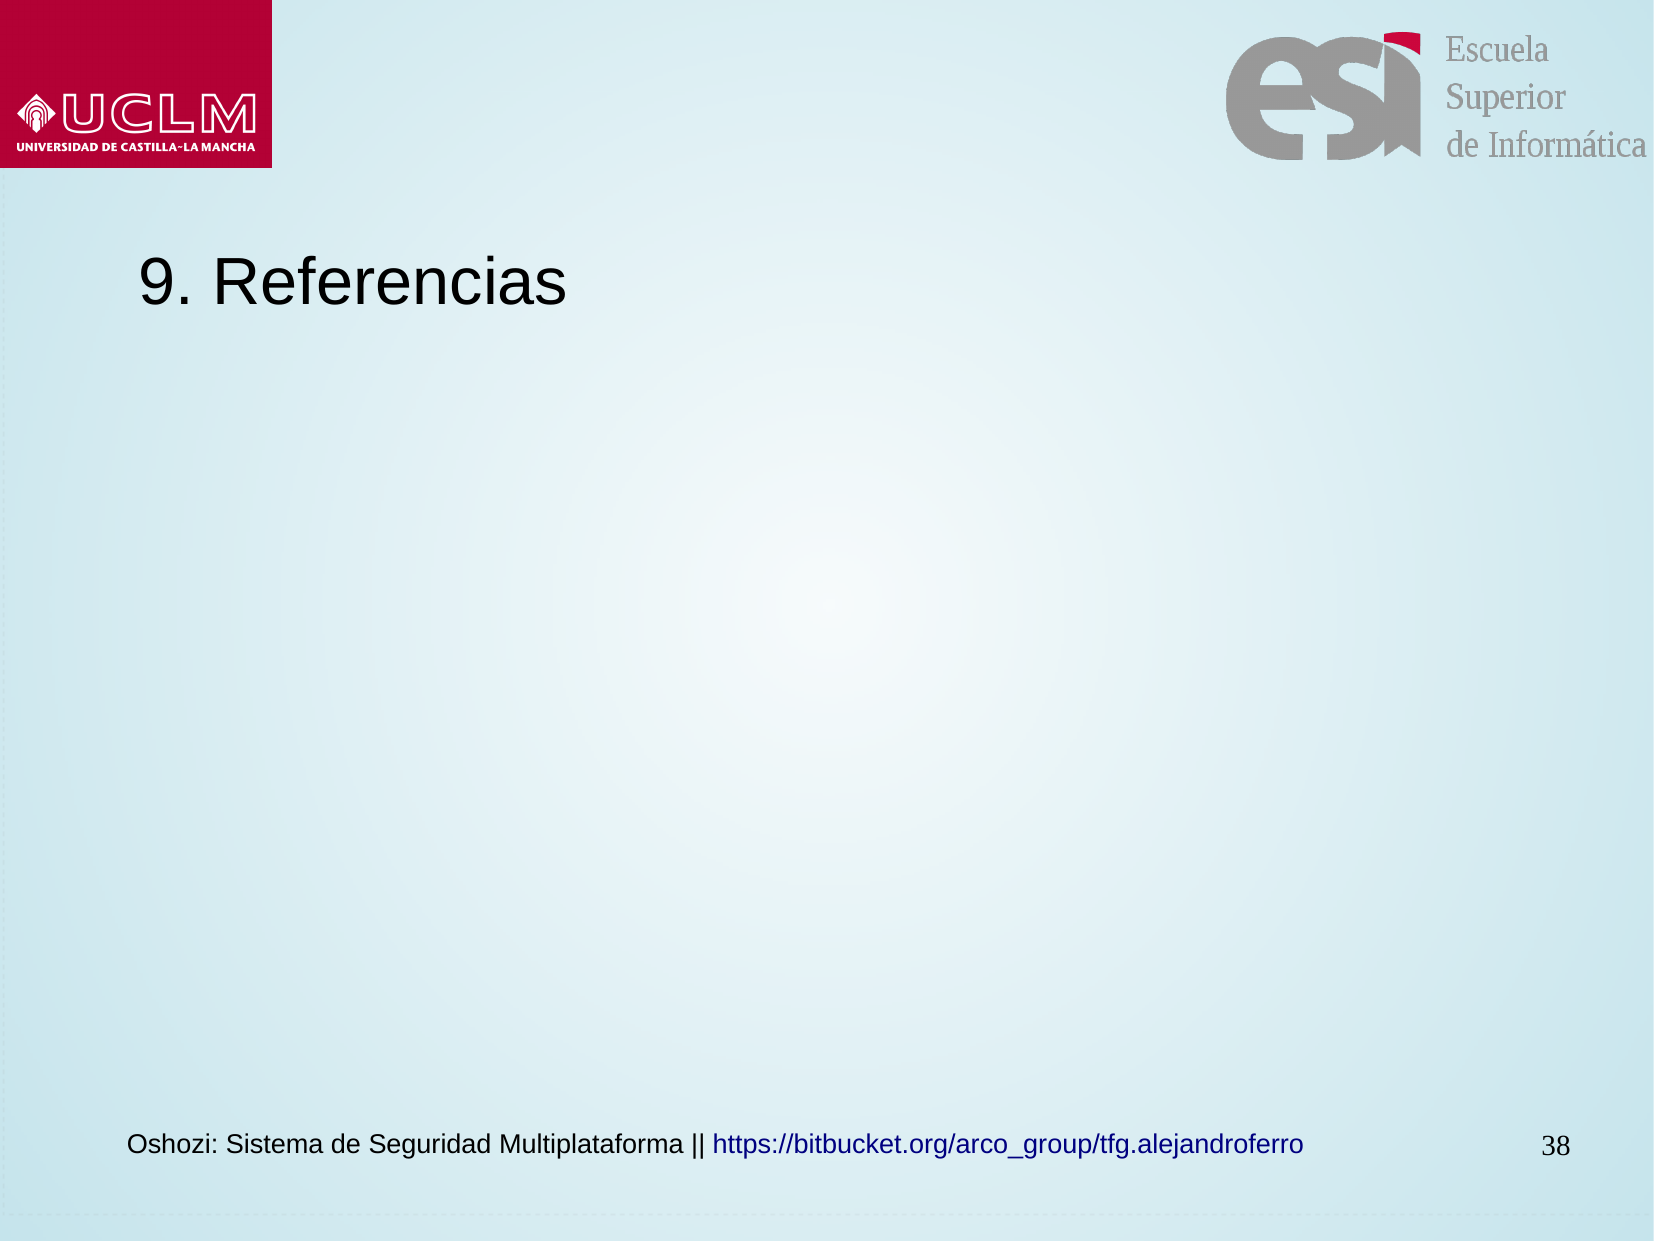

9. Referencias
Oshozi: Sistema de Seguridad Multiplataforma || https://bitbucket.org/arco_group/tfg.alejandroferro
38